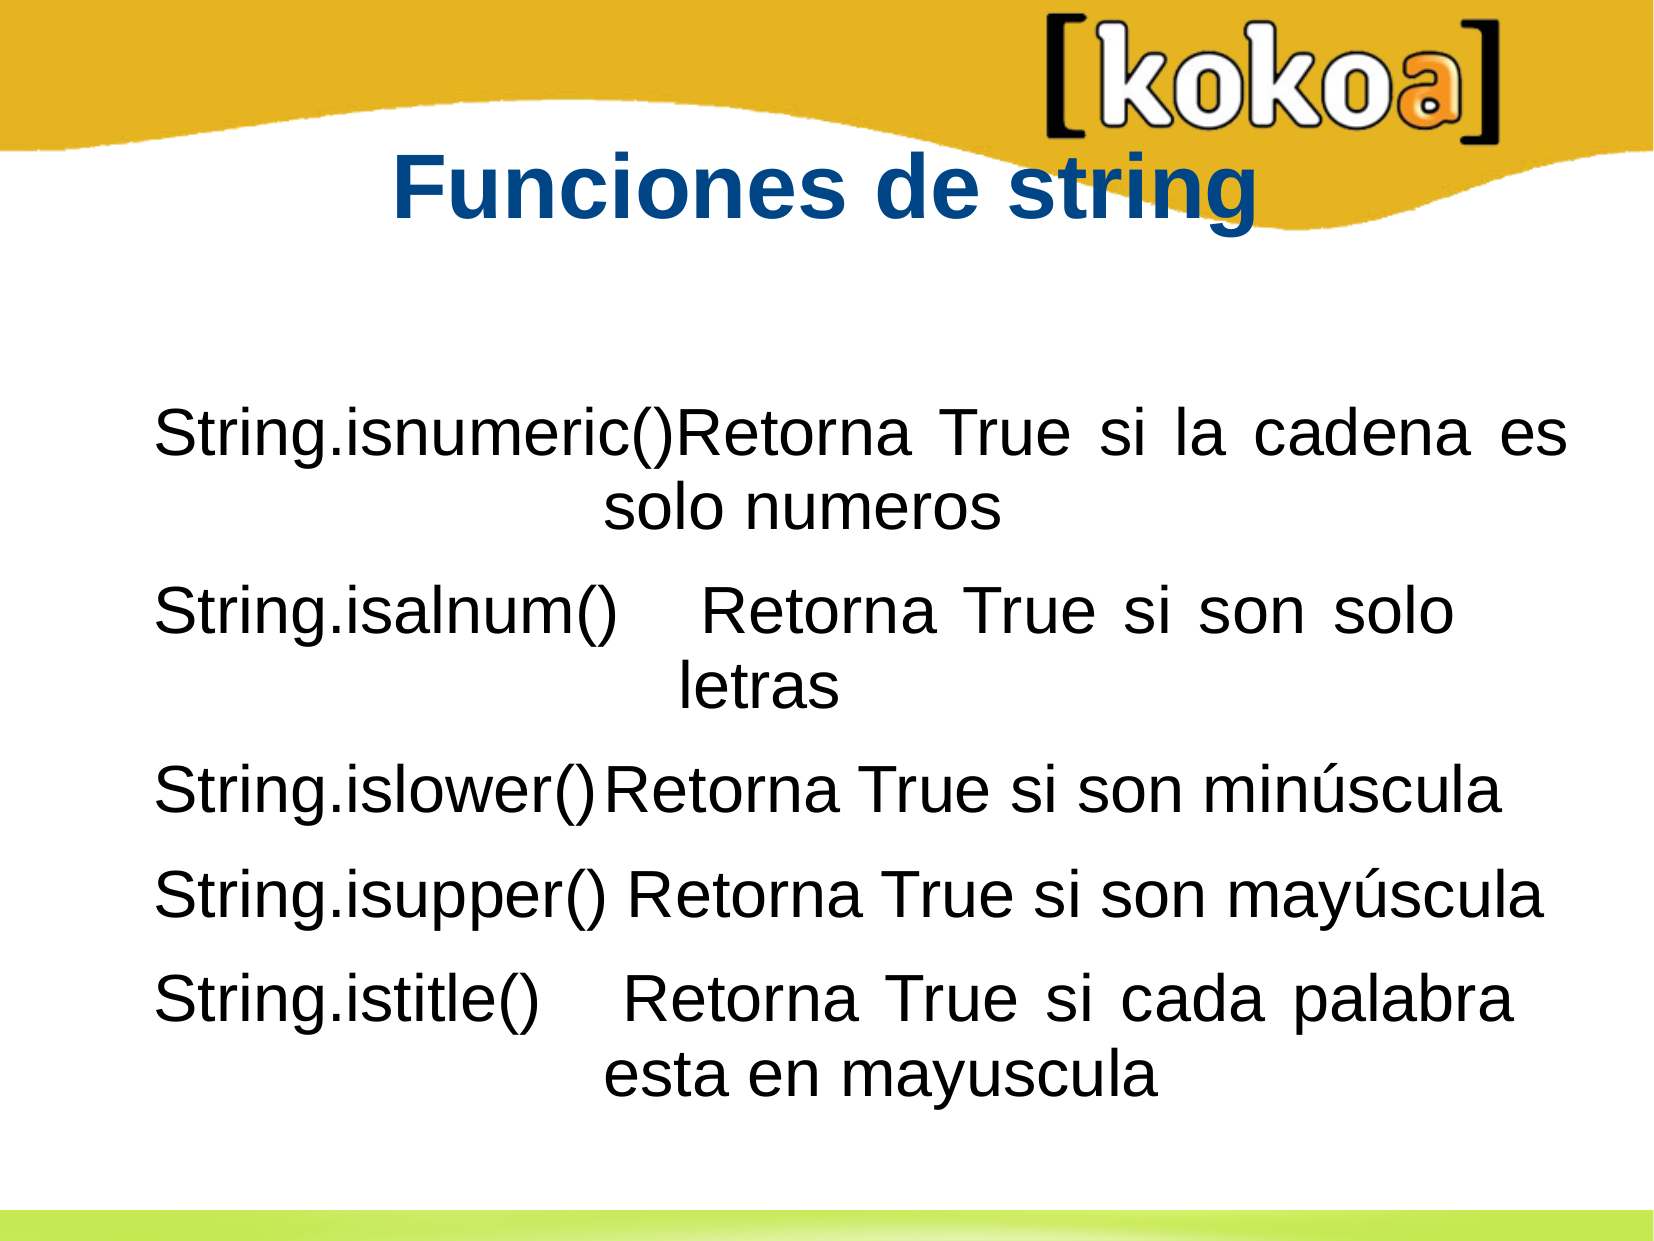

# Funciones de string
String.isnumeric()Retorna True si la cadena es 						solo numeros
String.isalnum() Retorna True si son solo 									letras
String.islower()	Retorna True si son minúscula
String.isupper() Retorna True si son mayúscula
String.istitle() Retorna True si cada palabra 							esta en mayuscula